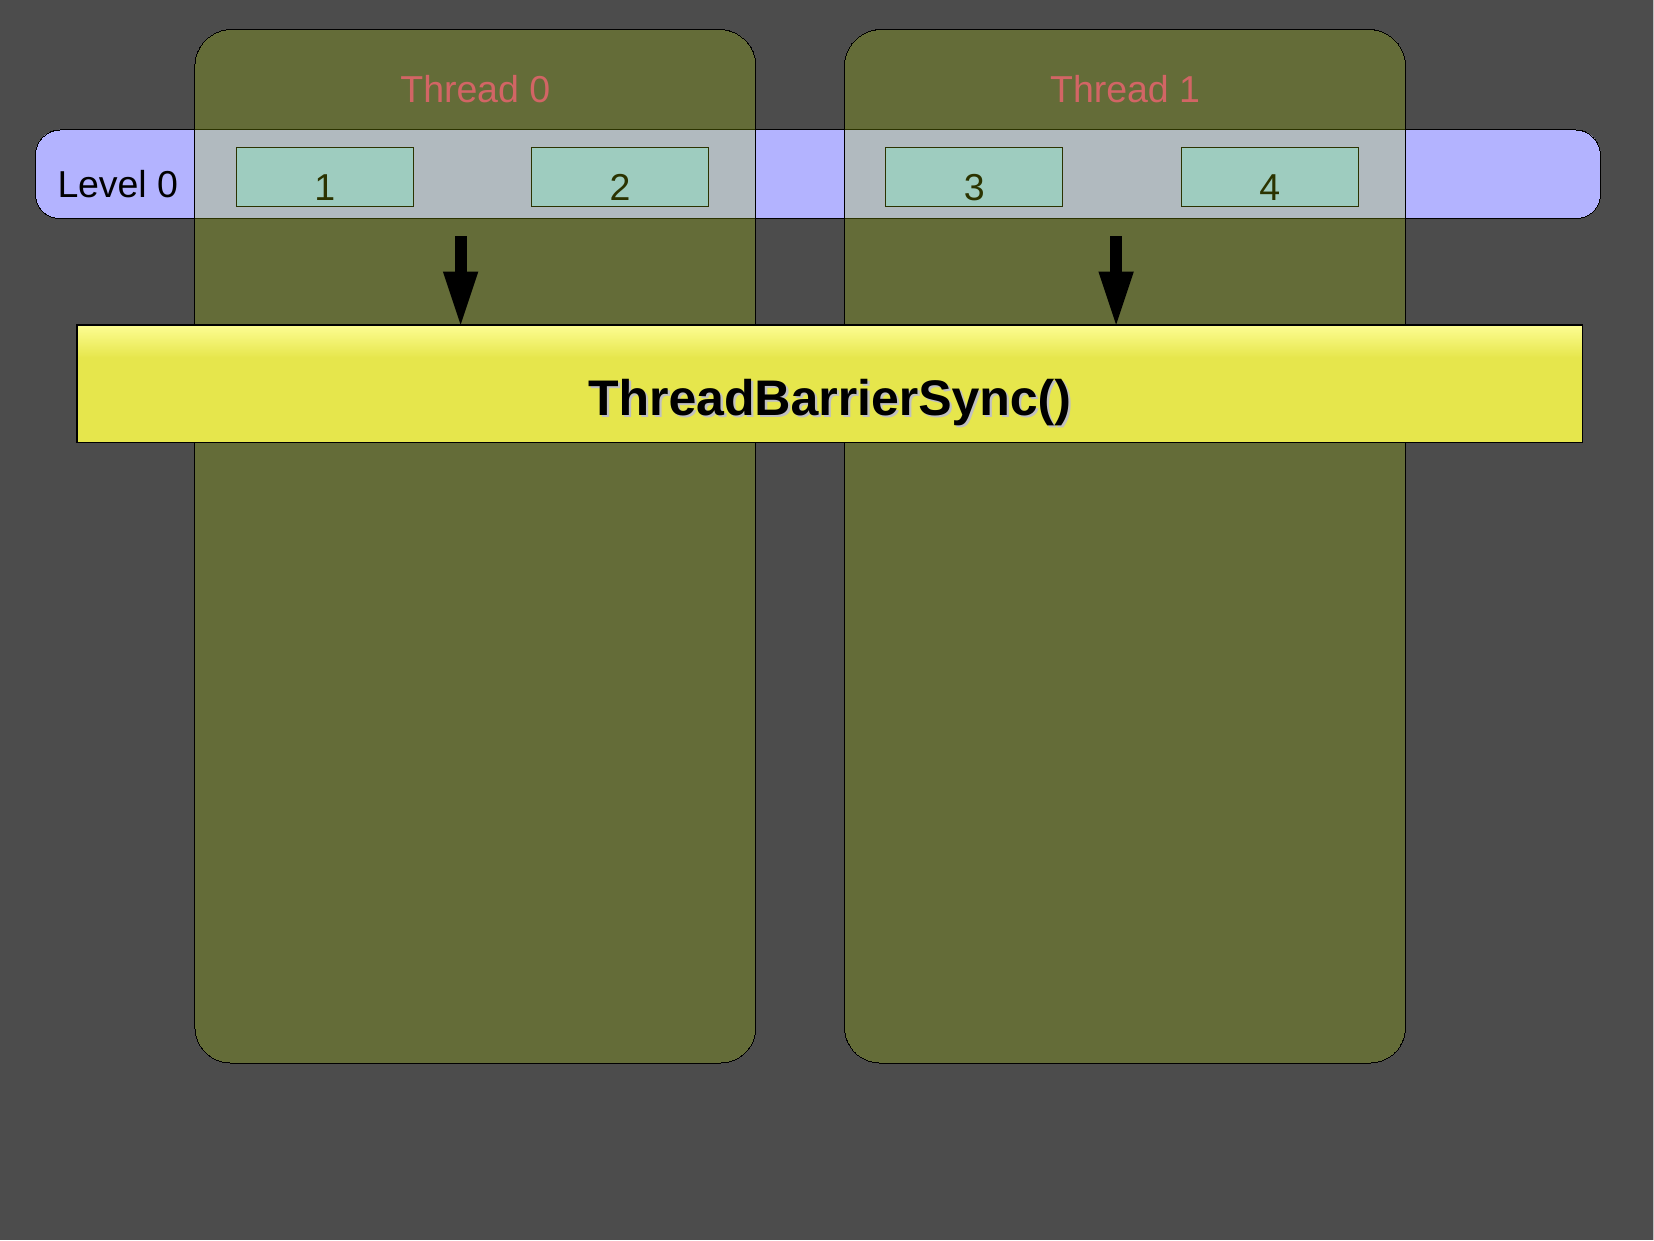

Thread 0
Thread 1
Level 0
1
2
3
4
ThreadBarrierSync()